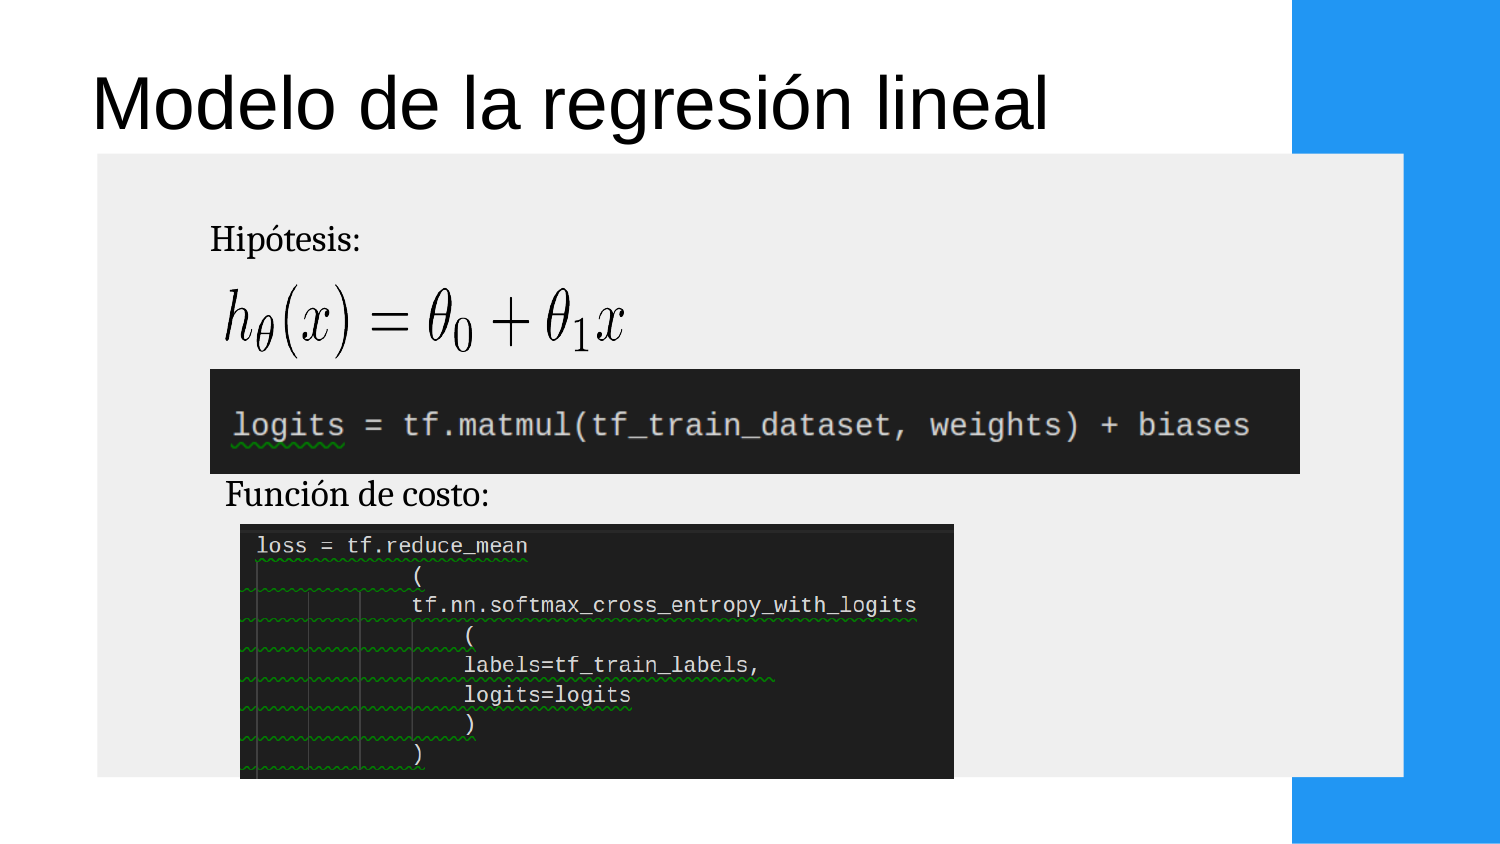

# Modelo de la regresión lineal
Hipótesis:
Función de costo: